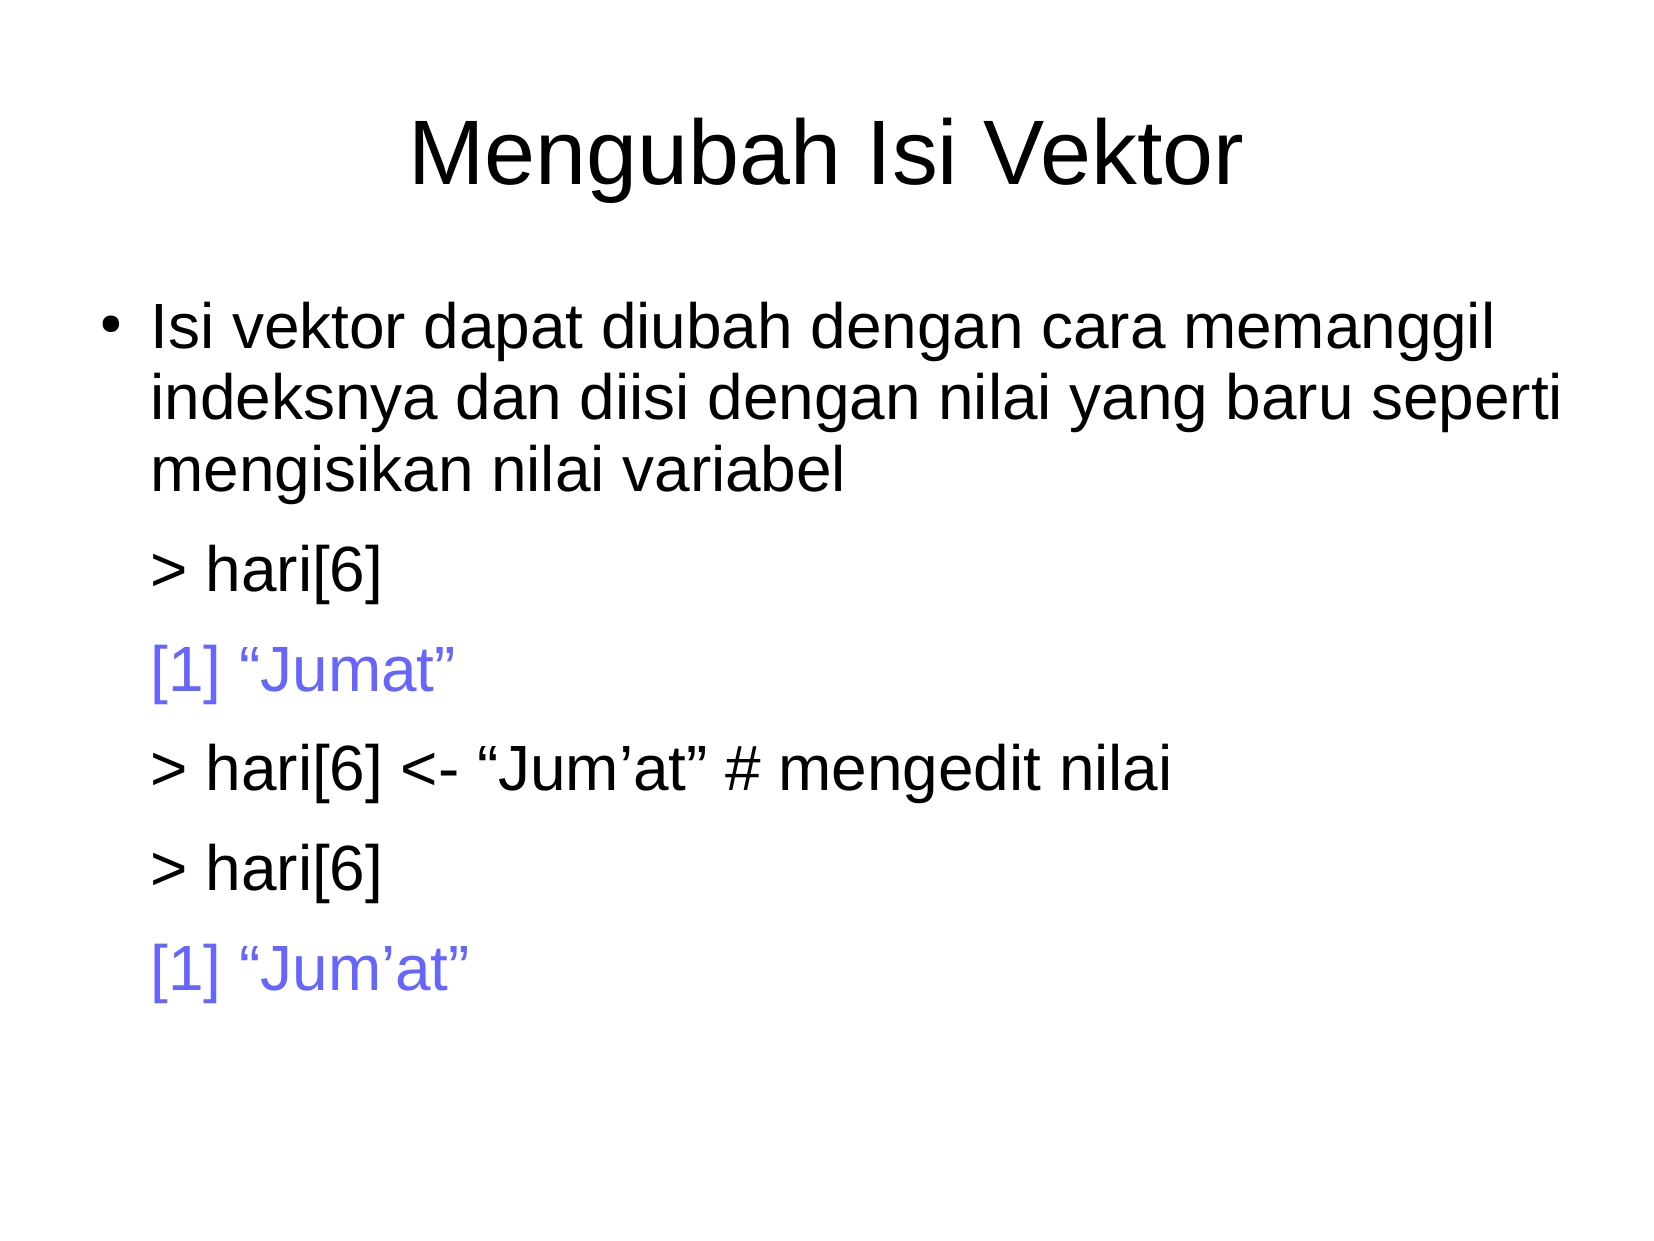

# Mengubah Isi Vektor
Isi vektor dapat diubah dengan cara memanggil indeksnya dan diisi dengan nilai yang baru seperti mengisikan nilai variabel
> hari[6]
[1] “Jumat”
> hari[6] <- “Jum’at” # mengedit nilai
> hari[6]
[1] “Jum’at”